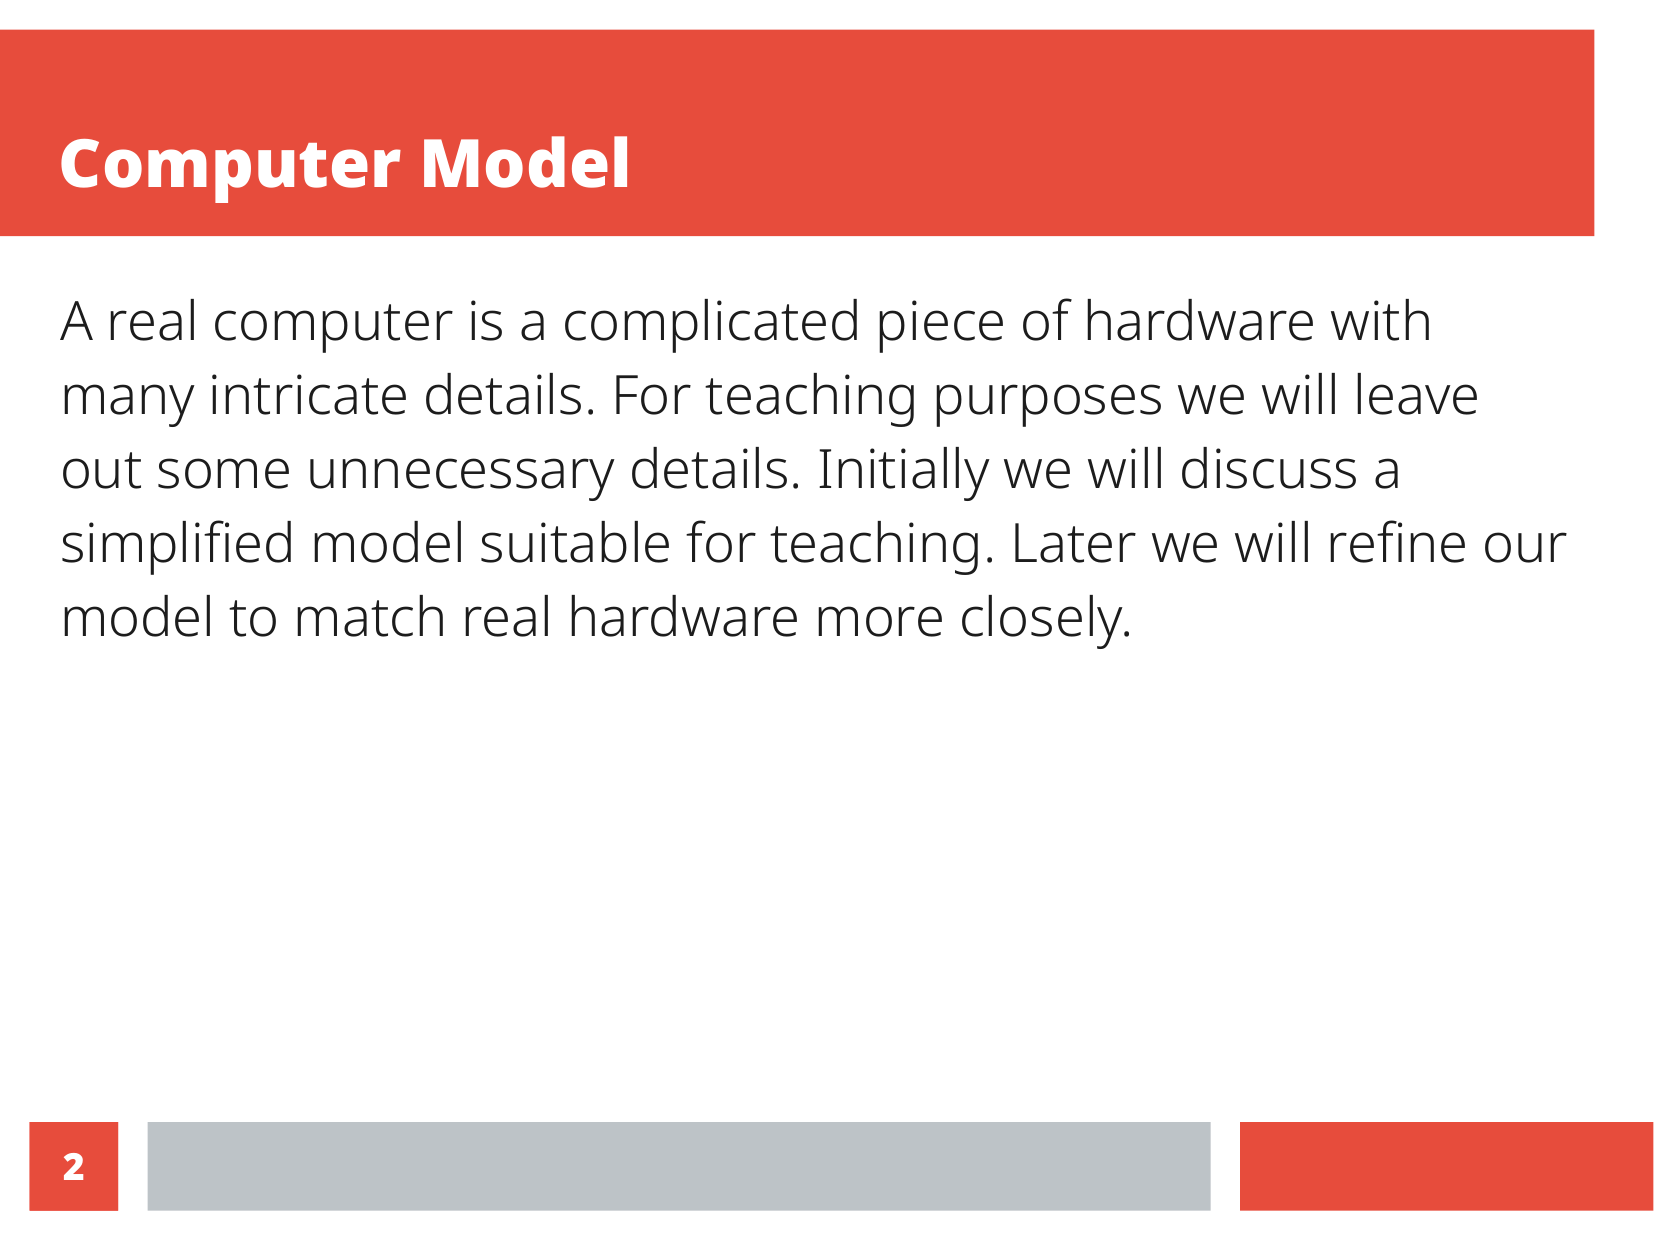

# Computer Model
A real computer is a complicated piece of hardware with many intricate details. For teaching purposes we will leave out some unnecessary details. Initially we will discuss a simplified model suitable for teaching. Later we will refine our model to match real hardware more closely.
2